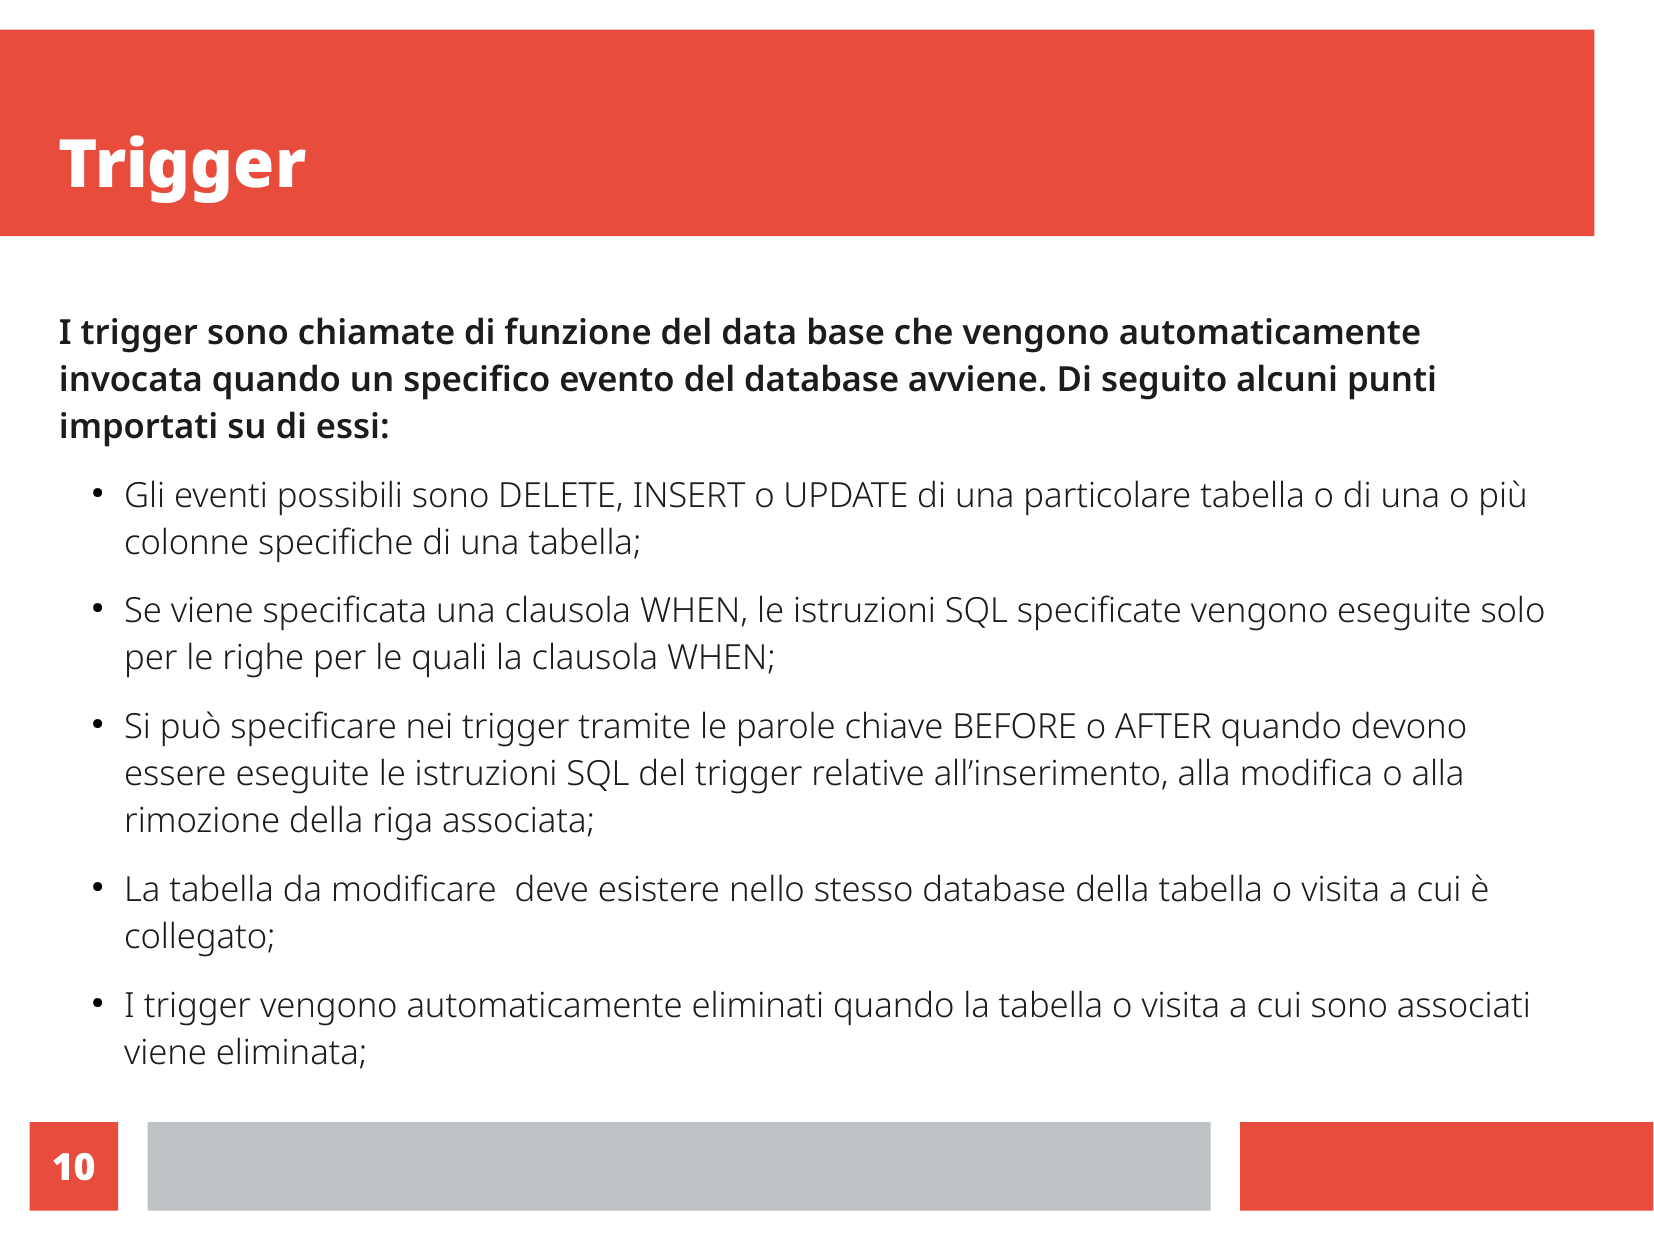

# Trigger
I trigger sono chiamate di funzione del data base che vengono automaticamente invocata quando un specifico evento del database avviene. Di seguito alcuni punti importati su di essi:
Gli eventi possibili sono DELETE, INSERT o UPDATE di una particolare tabella o di una o più colonne specifiche di una tabella;
Se viene specificata una clausola WHEN, le istruzioni SQL specificate vengono eseguite solo per le righe per le quali la clausola WHEN;
Si può specificare nei trigger tramite le parole chiave BEFORE o AFTER quando devono essere eseguite le istruzioni SQL del trigger relative all’inserimento, alla modifica o alla rimozione della riga associata;
La tabella da modificare deve esistere nello stesso database della tabella o visita a cui è collegato;
I trigger vengono automaticamente eliminati quando la tabella o visita a cui sono associati viene eliminata;
10